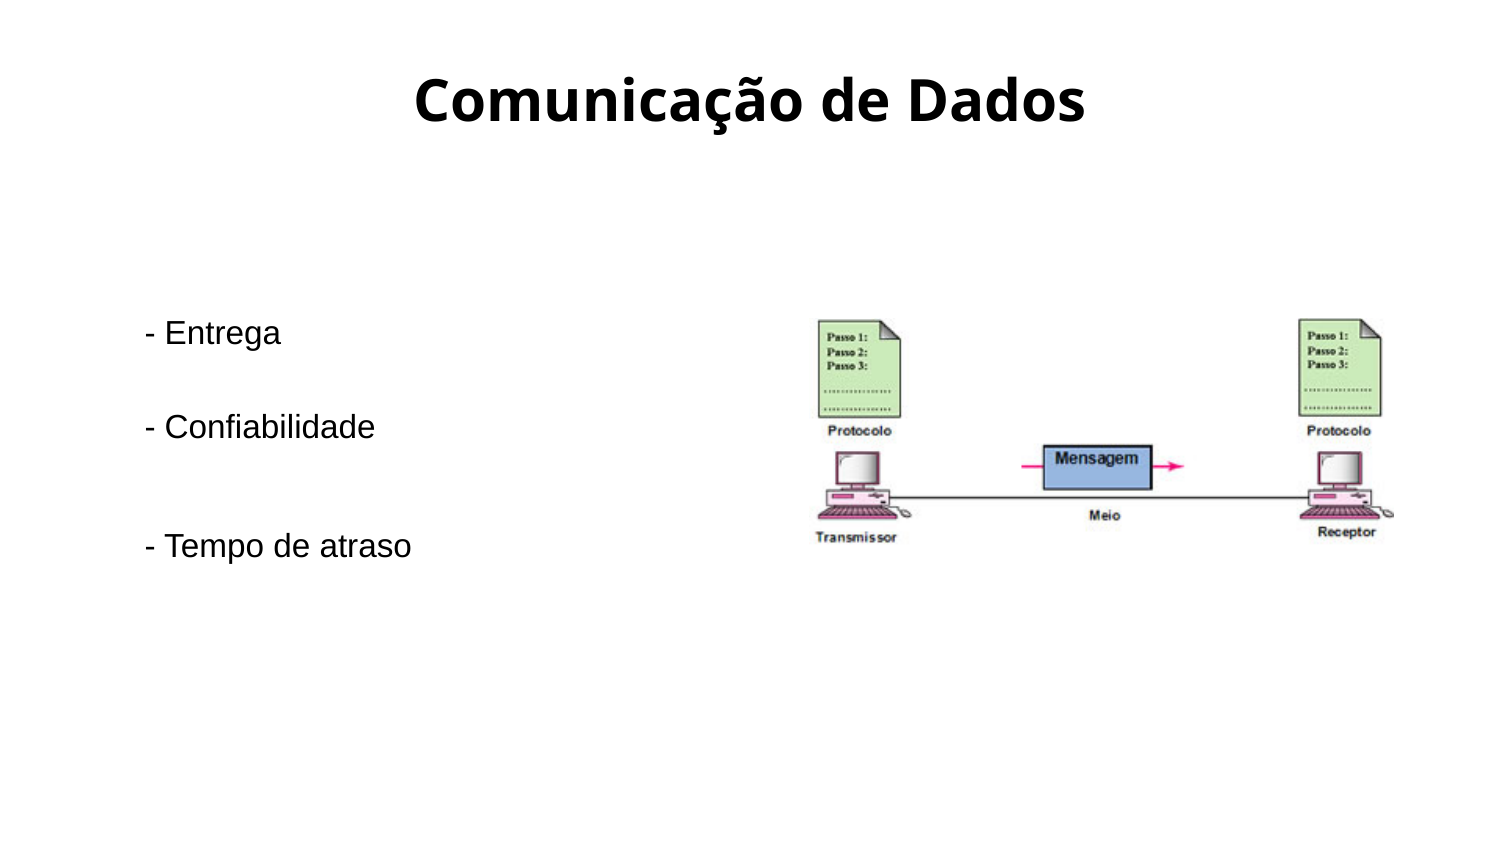

# Comunicação de Dados
- Entrega
- Confiabilidade
- Tempo de atraso